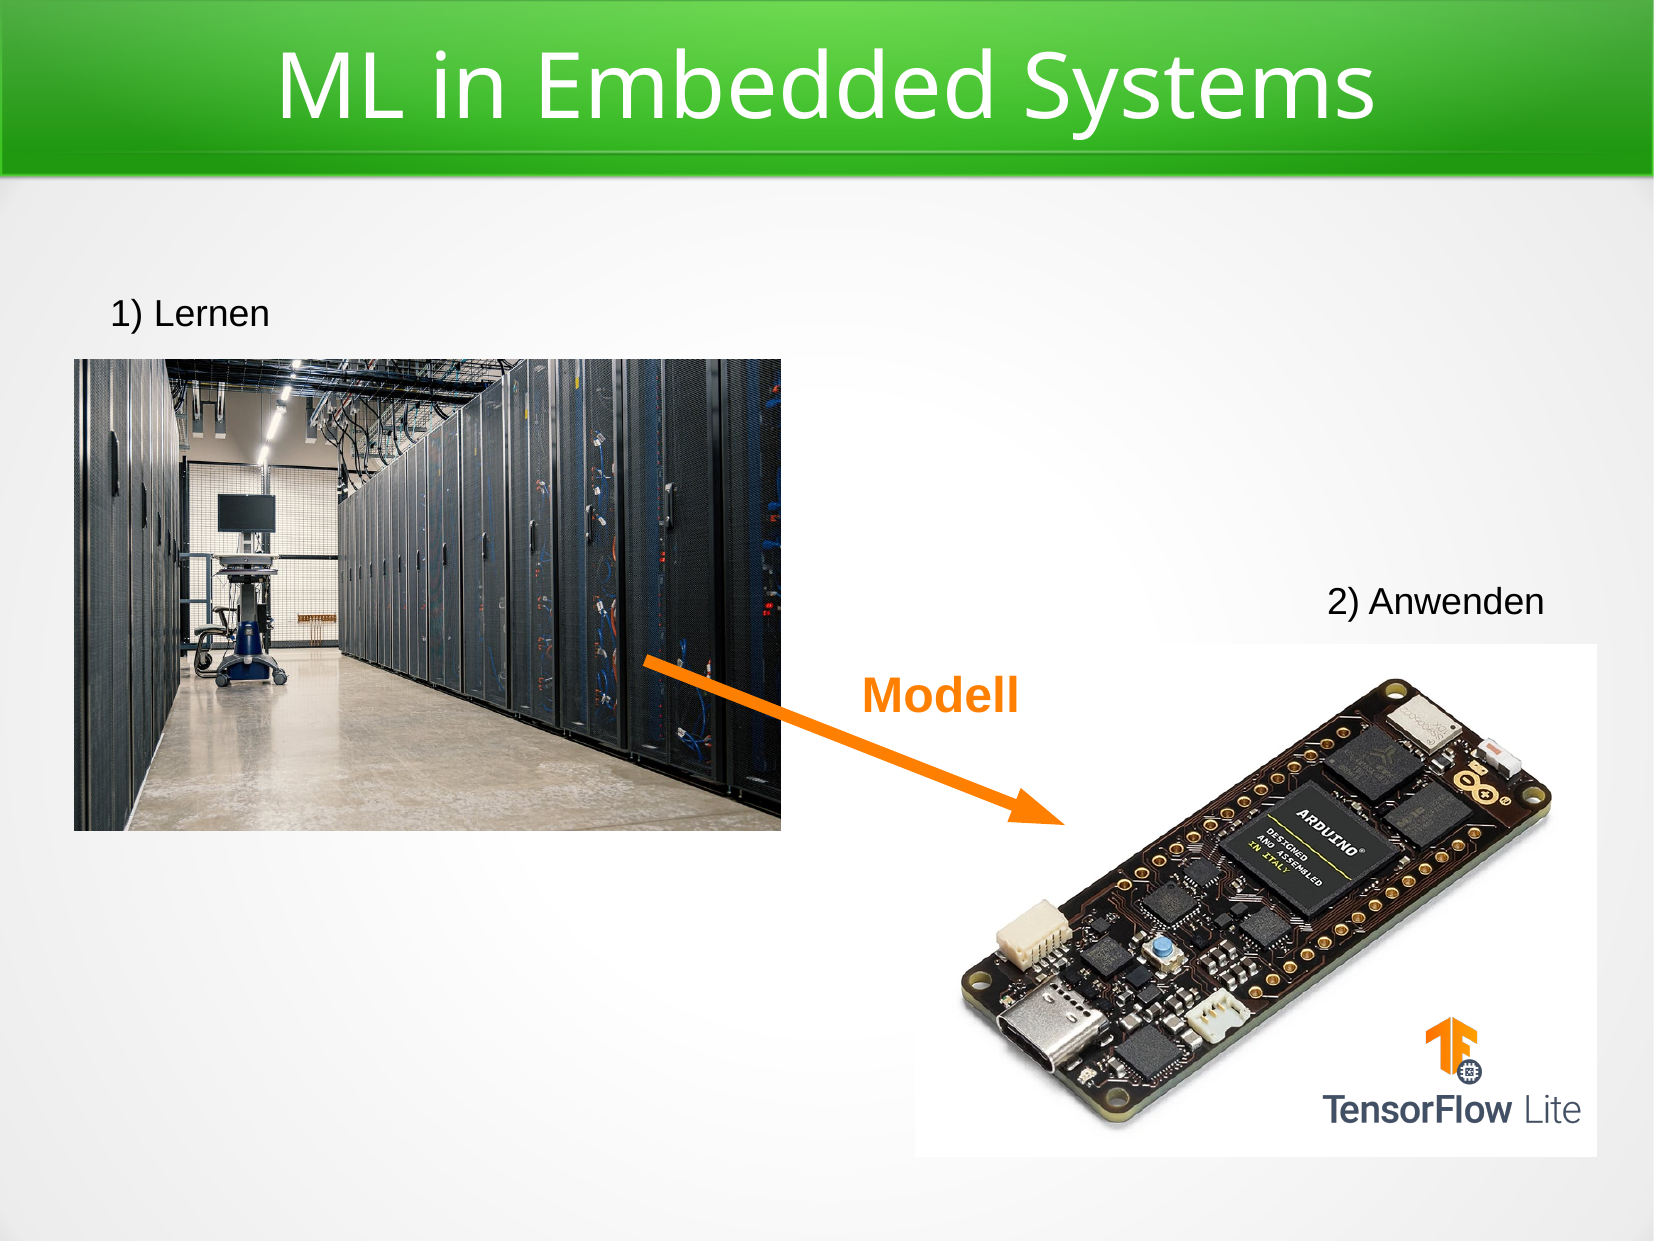

# ML in Embedded Systems
1) Lernen
2) Anwenden
Modell